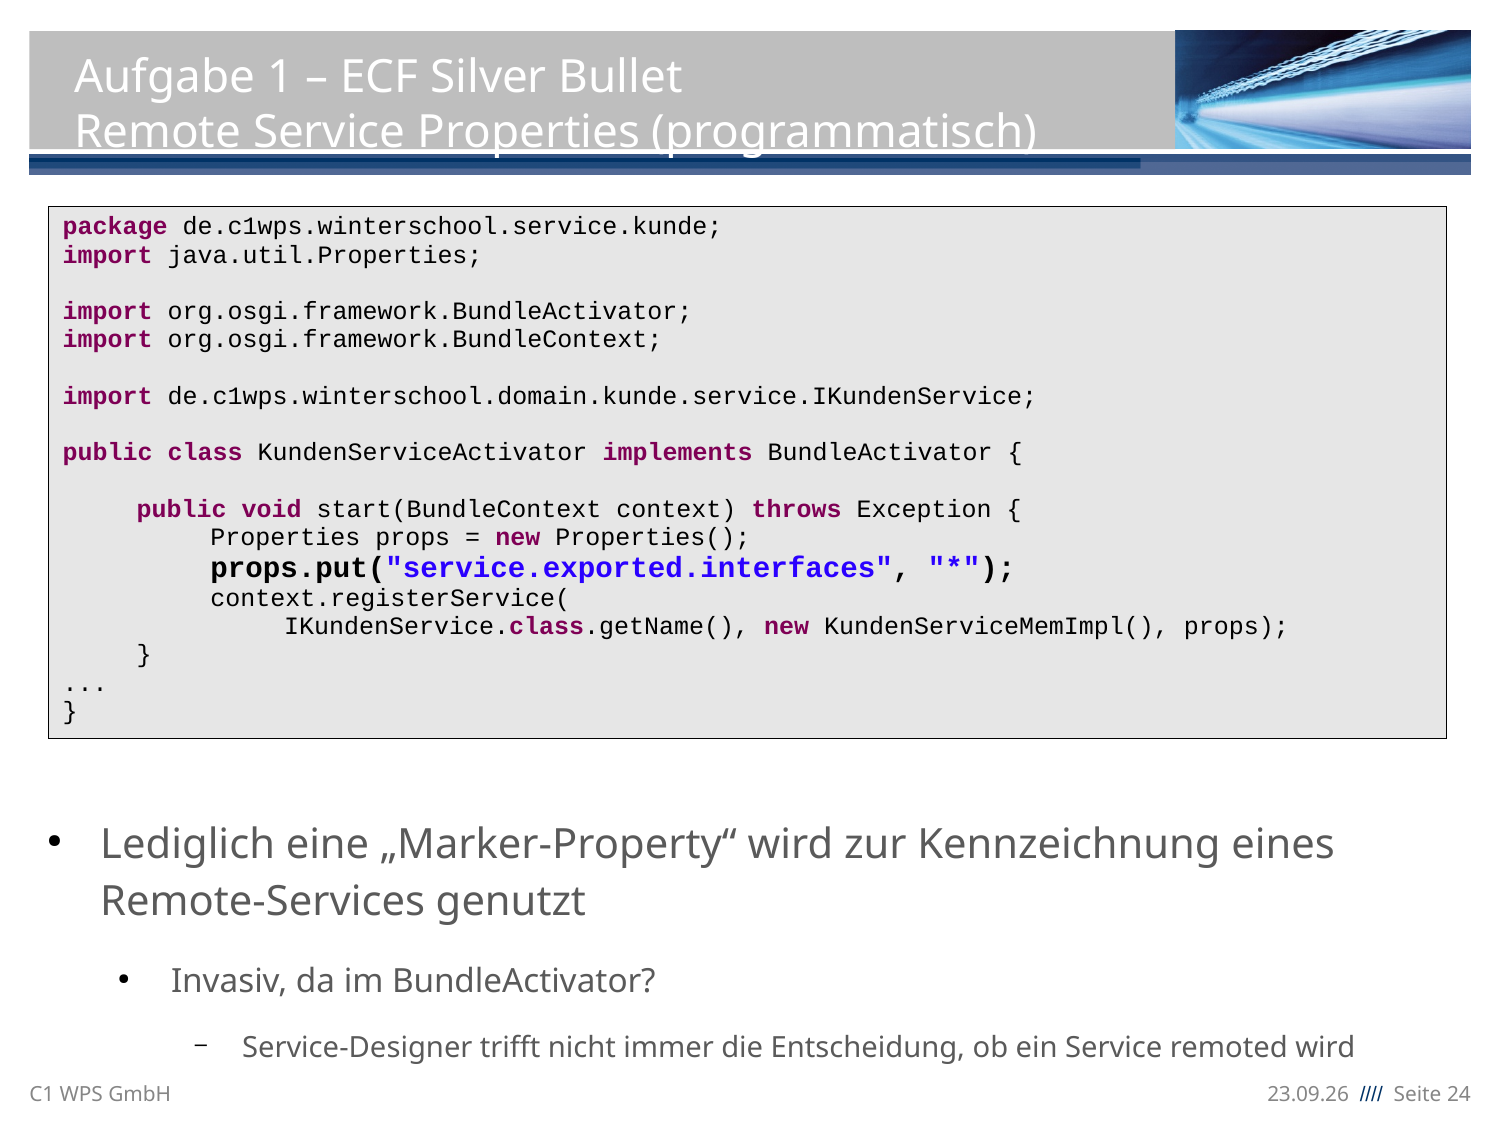

#
Aufgabe 1 – ECF Silver Bullet
Remote Service Properties (programmatisch)
package de.c1wps.winterschool.service.kunde;
import java.util.Properties;
import org.osgi.framework.BundleActivator;
import org.osgi.framework.BundleContext;
import de.c1wps.winterschool.domain.kunde.service.IKundenService;
public class KundenServiceActivator implements BundleActivator {
	public void start(BundleContext context) throws Exception {
		Properties props = new Properties();
		props.put("service.exported.interfaces", "*");
		context.registerService(
			IKundenService.class.getName(), new KundenServiceMemImpl(), props);
	}
...
}
Lediglich eine „Marker-Property“ wird zur Kennzeichnung eines Remote-Services genutzt
Invasiv, da im BundleActivator?
Service-Designer trifft nicht immer die Entscheidung, ob ein Service remoted wird